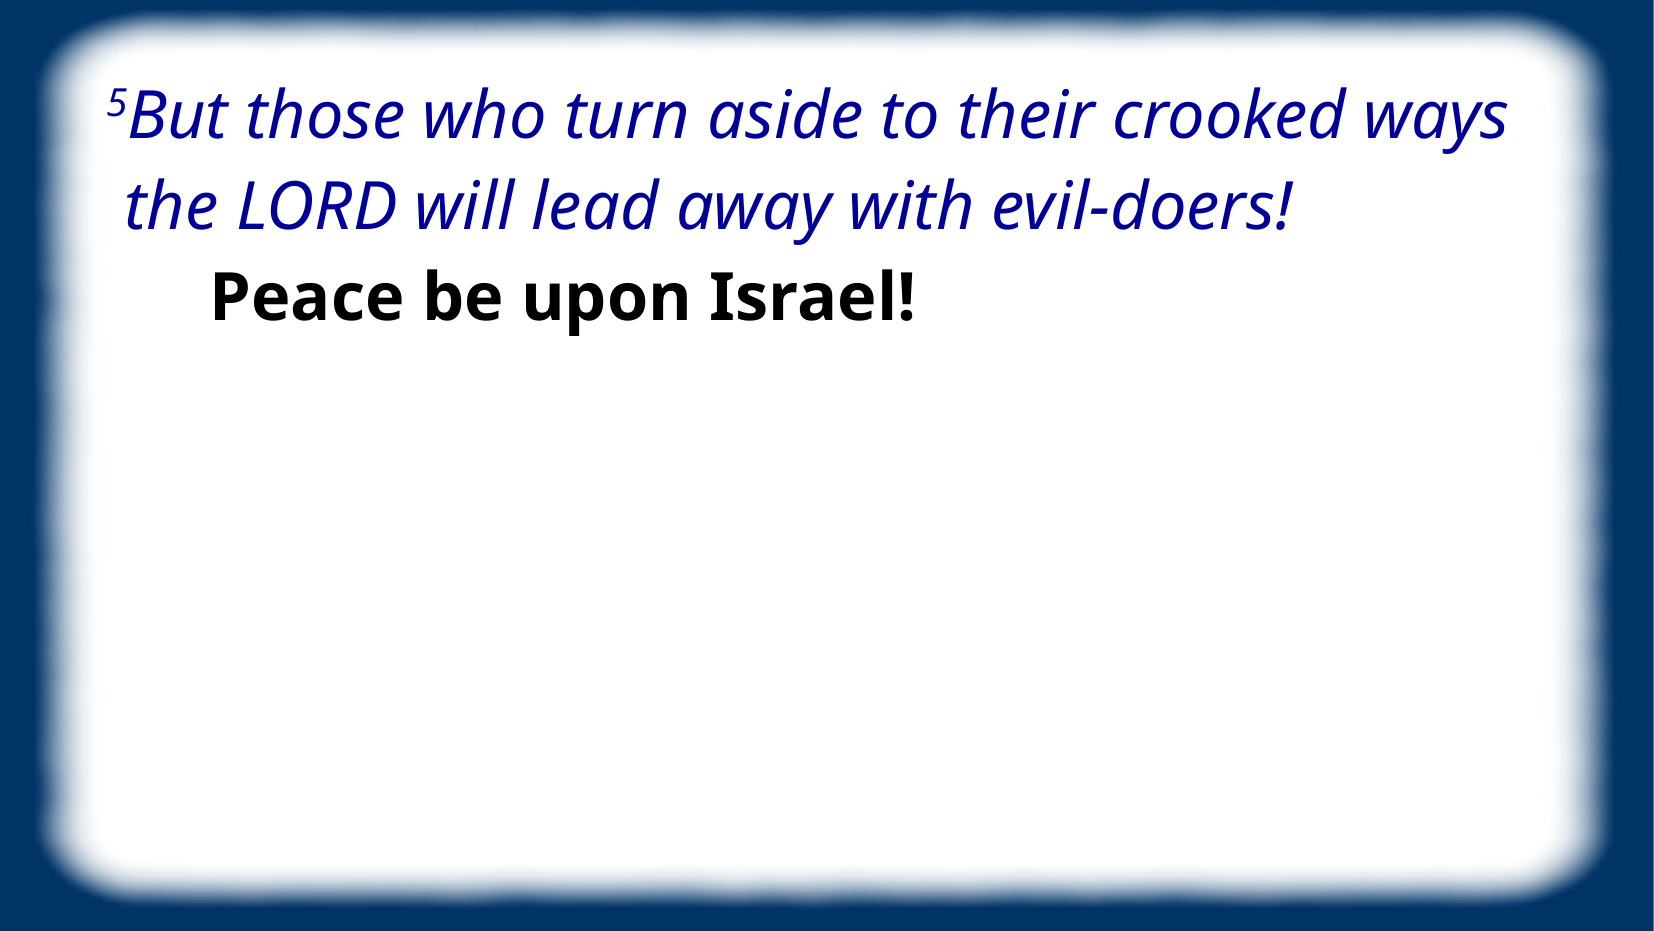

5But those who turn aside to their crooked ways
the LORD will lead away with evil-doers!
 Peace be upon Israel!